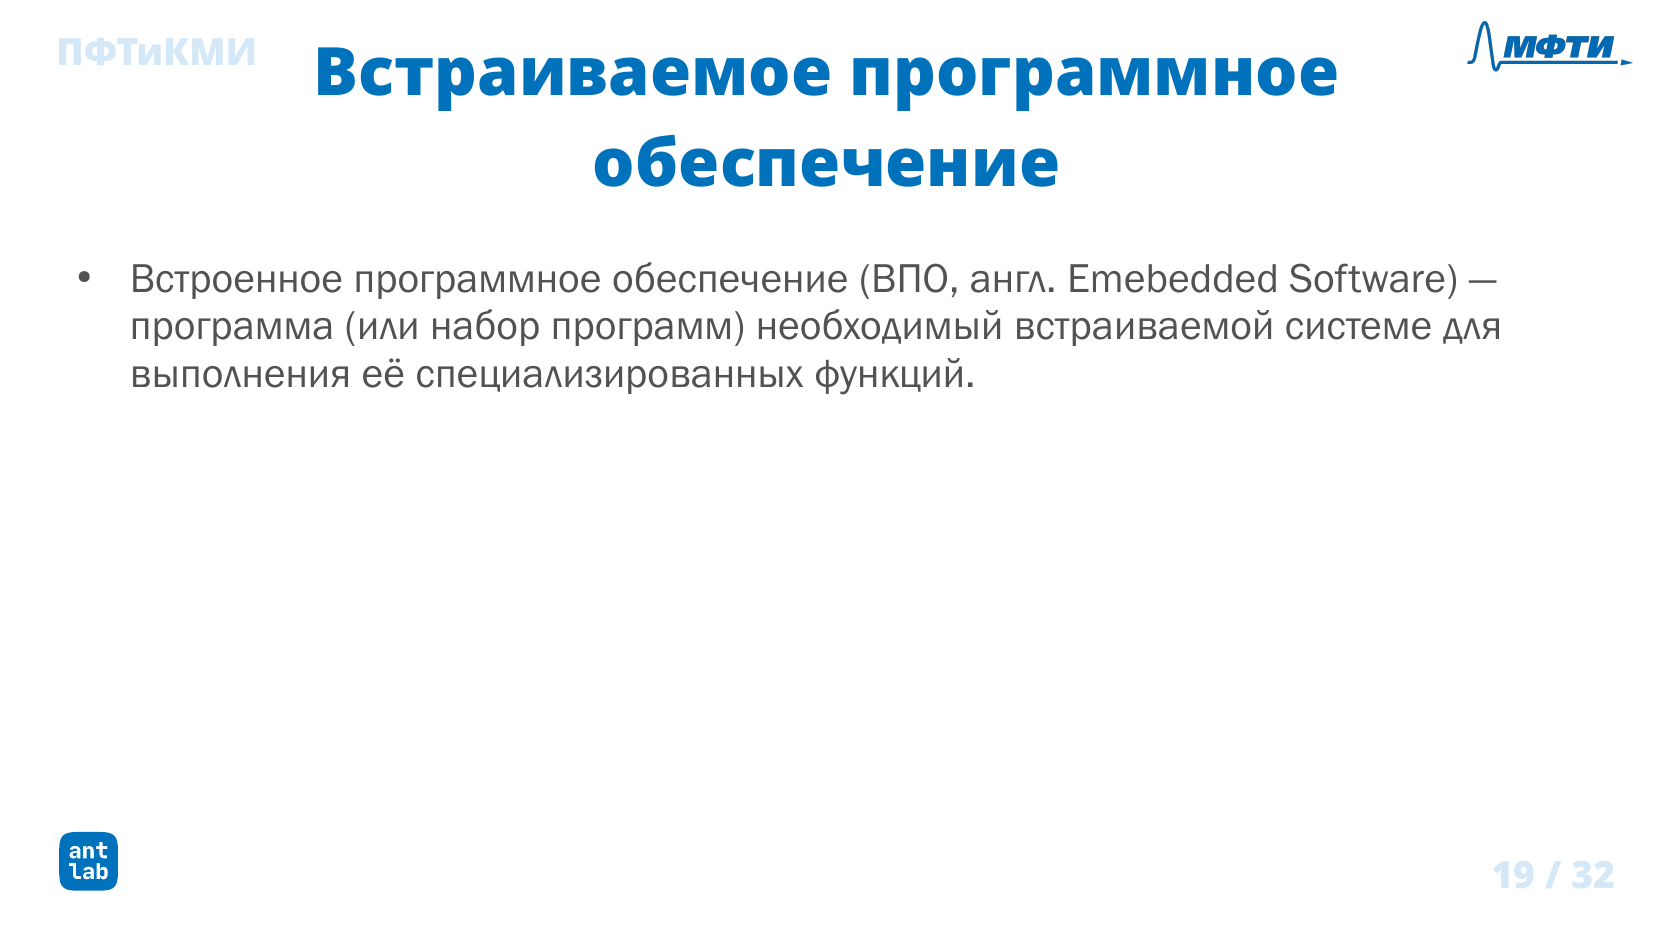

# Встраиваемое программное обеспечение
Встроенное программное обеспечение (ВПО, англ. Emebedded Software) — программа (или набор программ) необходимый встраиваемой системе для выполнения её специализированных функций.